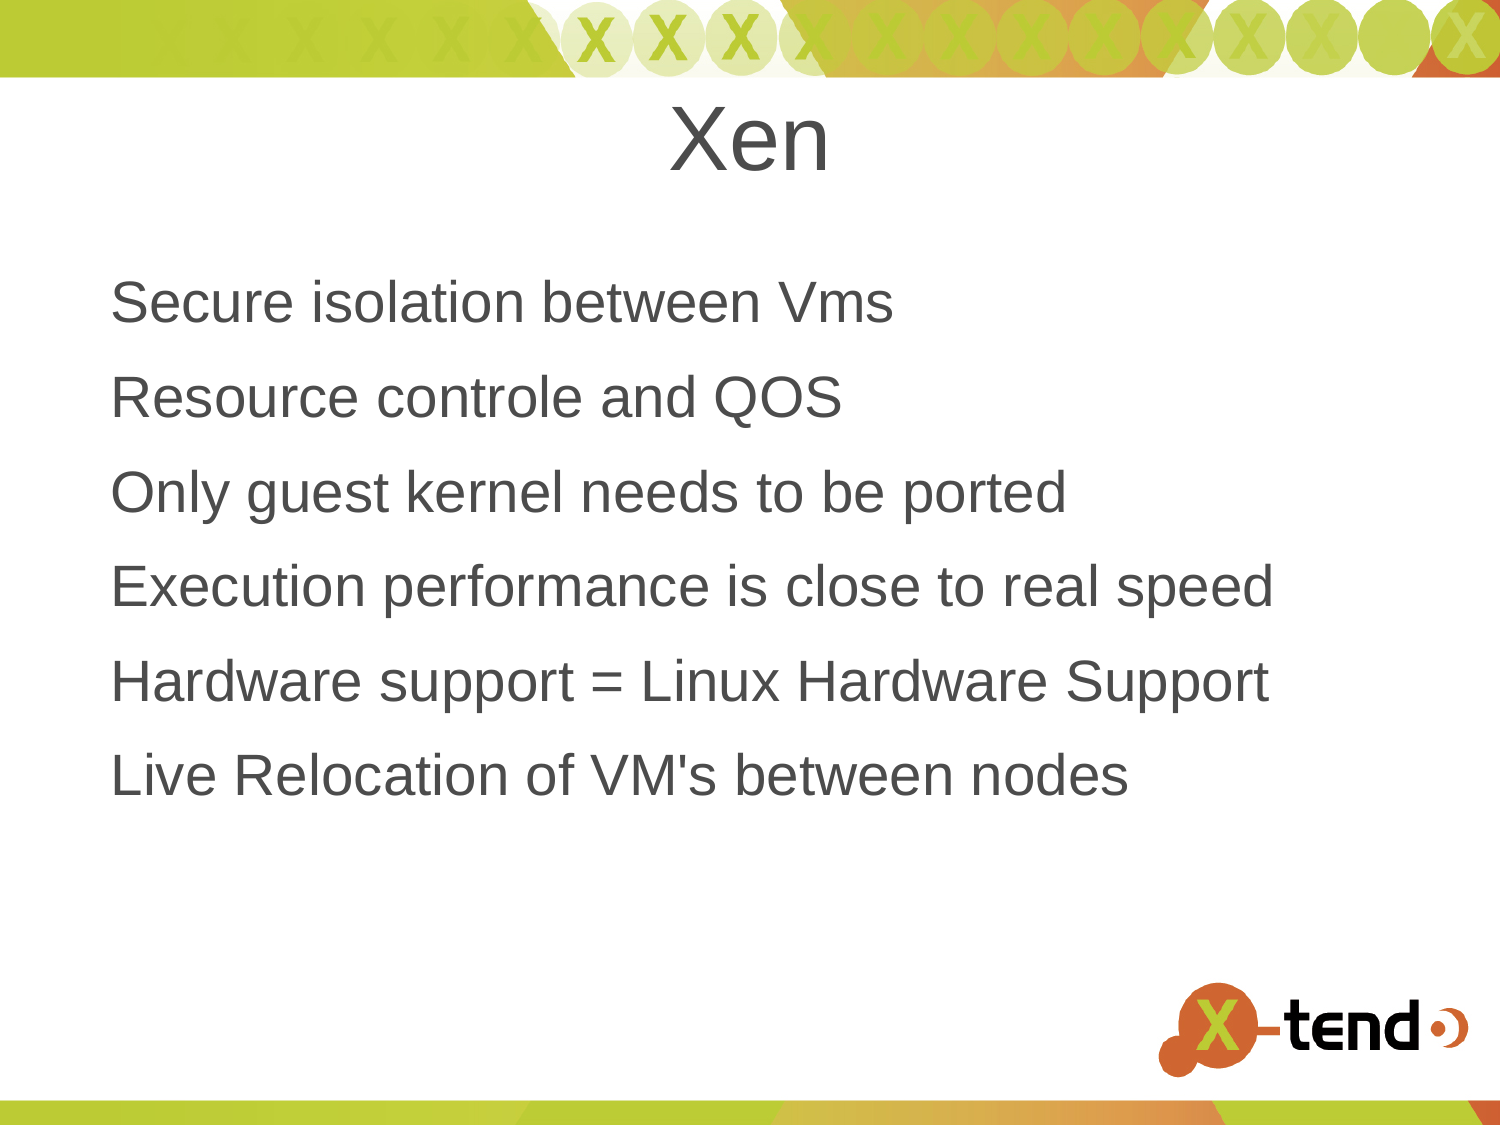

# Xen
Secure isolation between Vms
Resource controle and QOS
Only guest kernel needs to be ported
Execution performance is close to real speed
Hardware support = Linux Hardware Support
Live Relocation of VM's between nodes